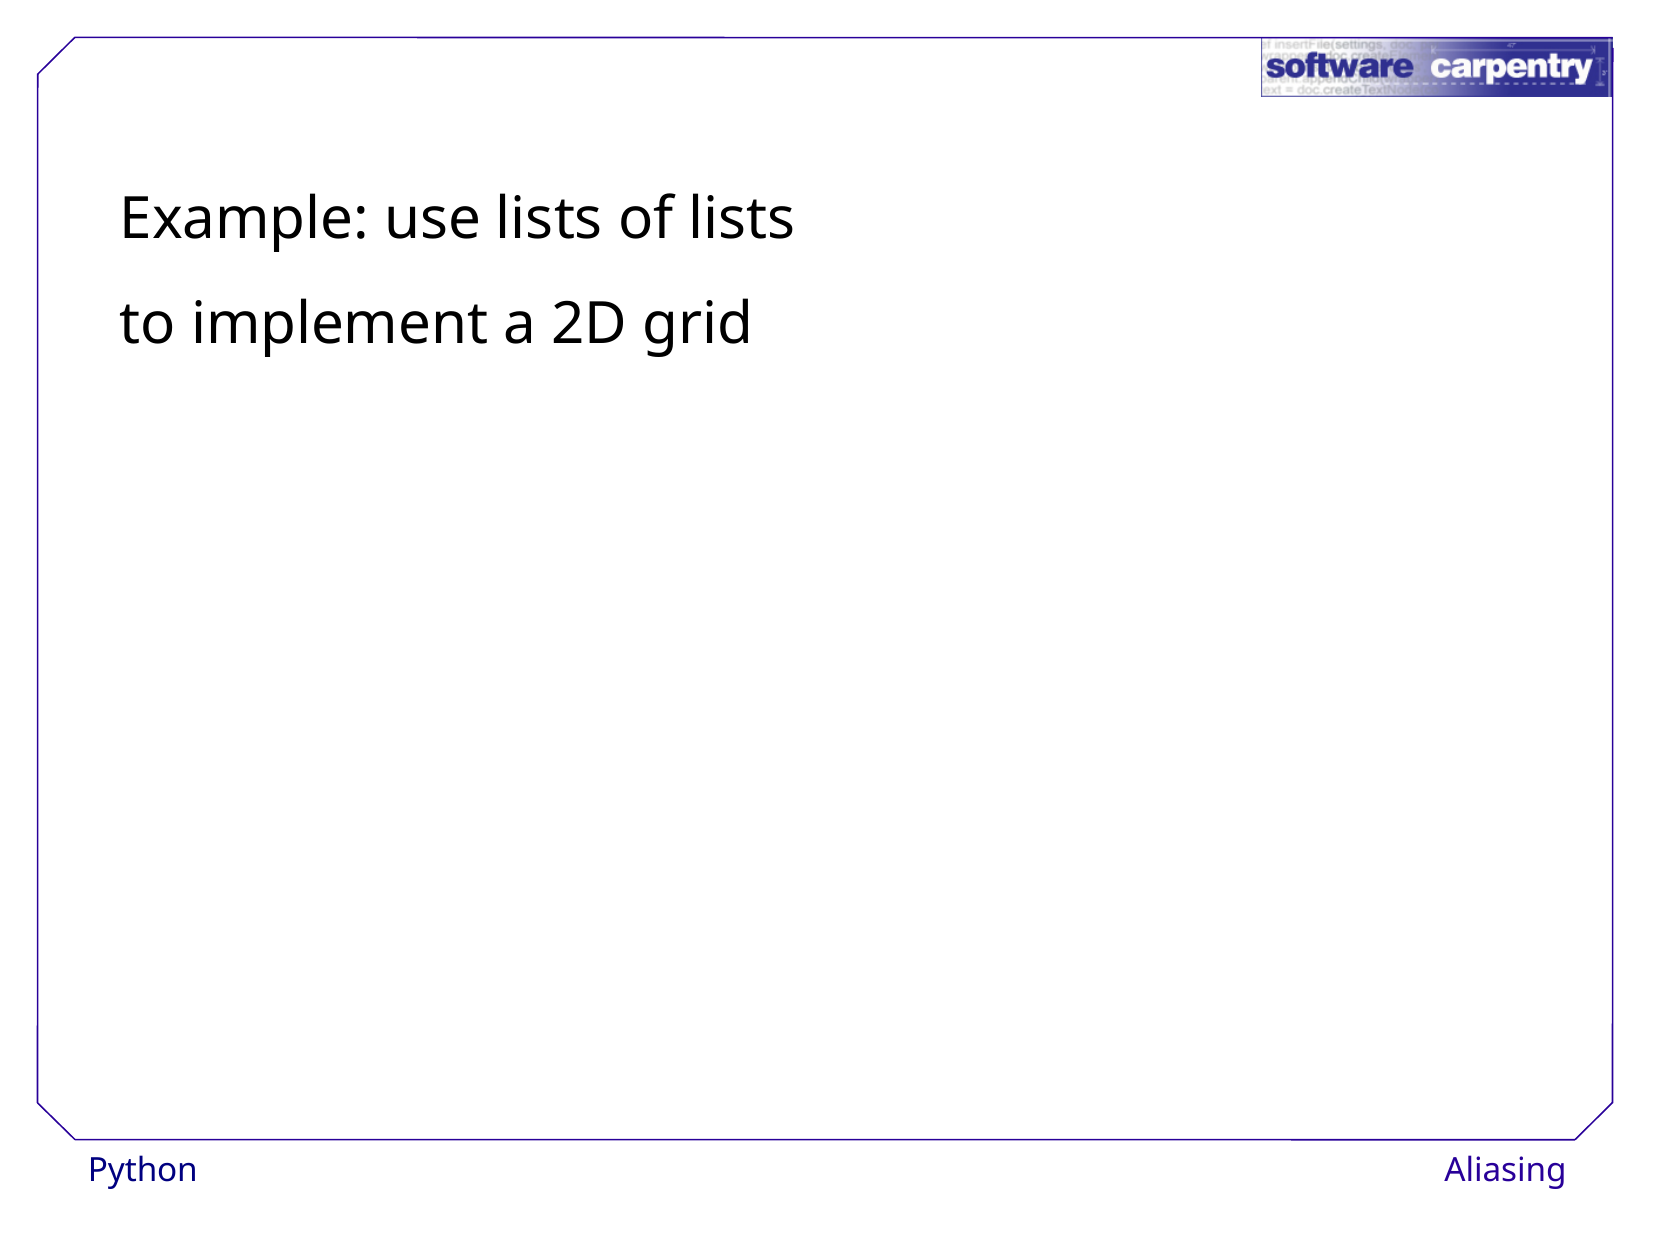

Example: use lists of lists
to implement a 2D grid